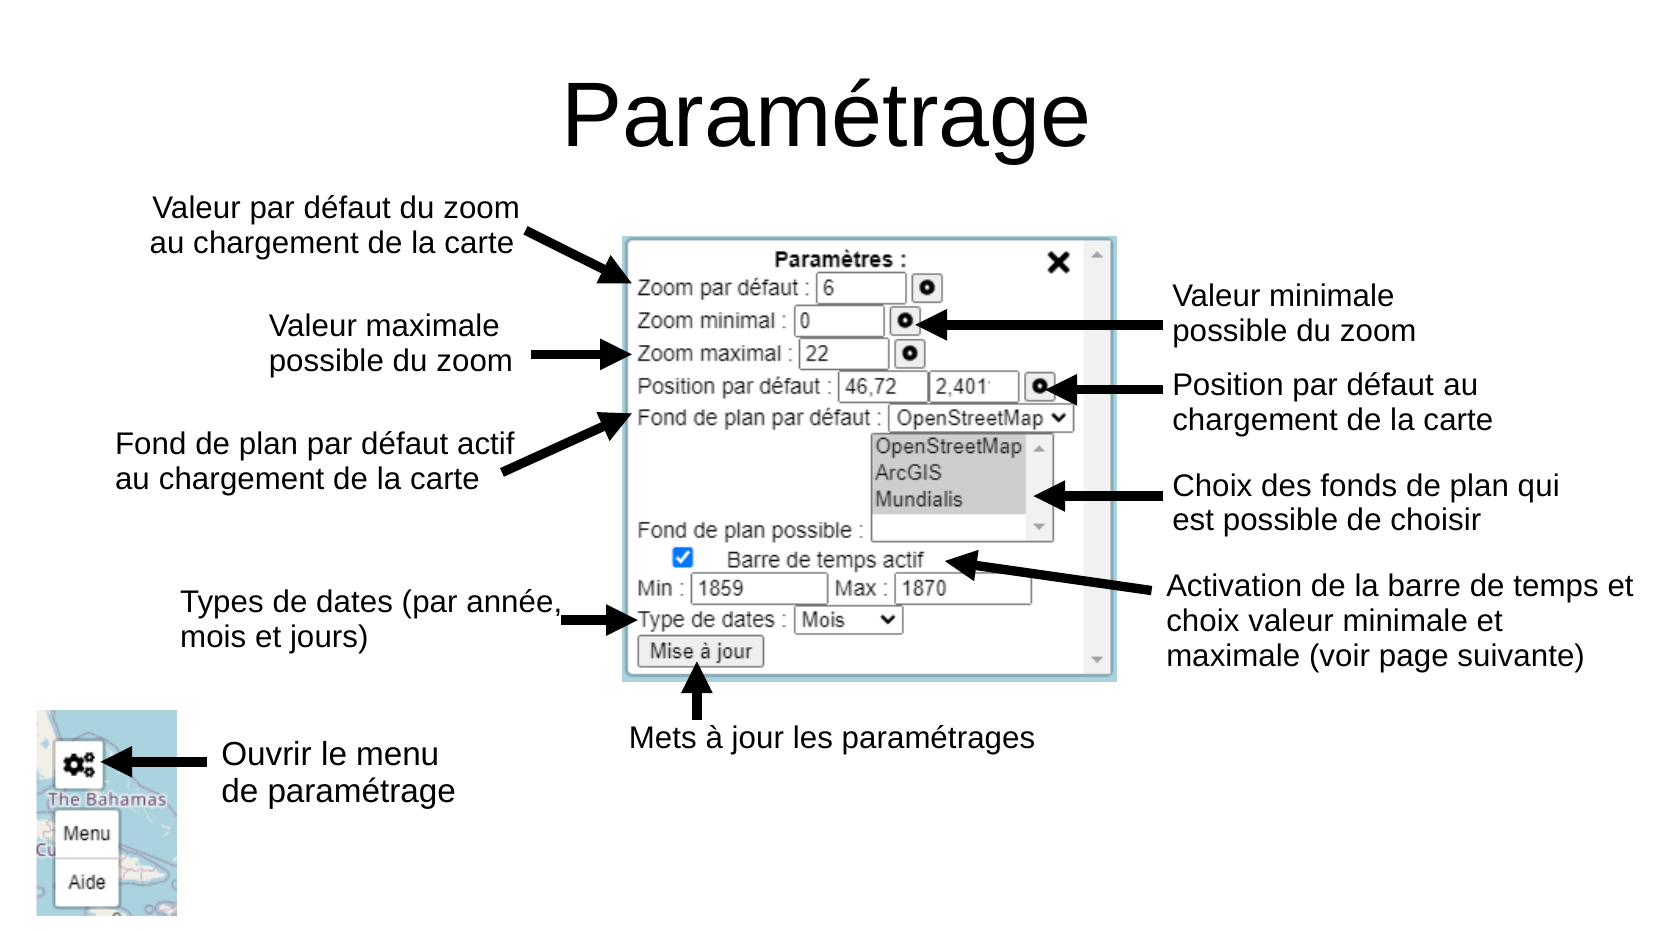

# Paramétrage
Valeur par défaut du zoom au chargement de la carte
Valeur minimale possible du zoom
Valeur maximale possible du zoom
Position par défaut au chargement de la carte
Fond de plan par défaut actif au chargement de la carte
Choix des fonds de plan qui est possible de choisir
Activation de la barre de temps et choix valeur minimale et maximale (voir page suivante)
Types de dates (par année, mois et jours)
Mets à jour les paramétrages
Ouvrir le menu de paramétrage